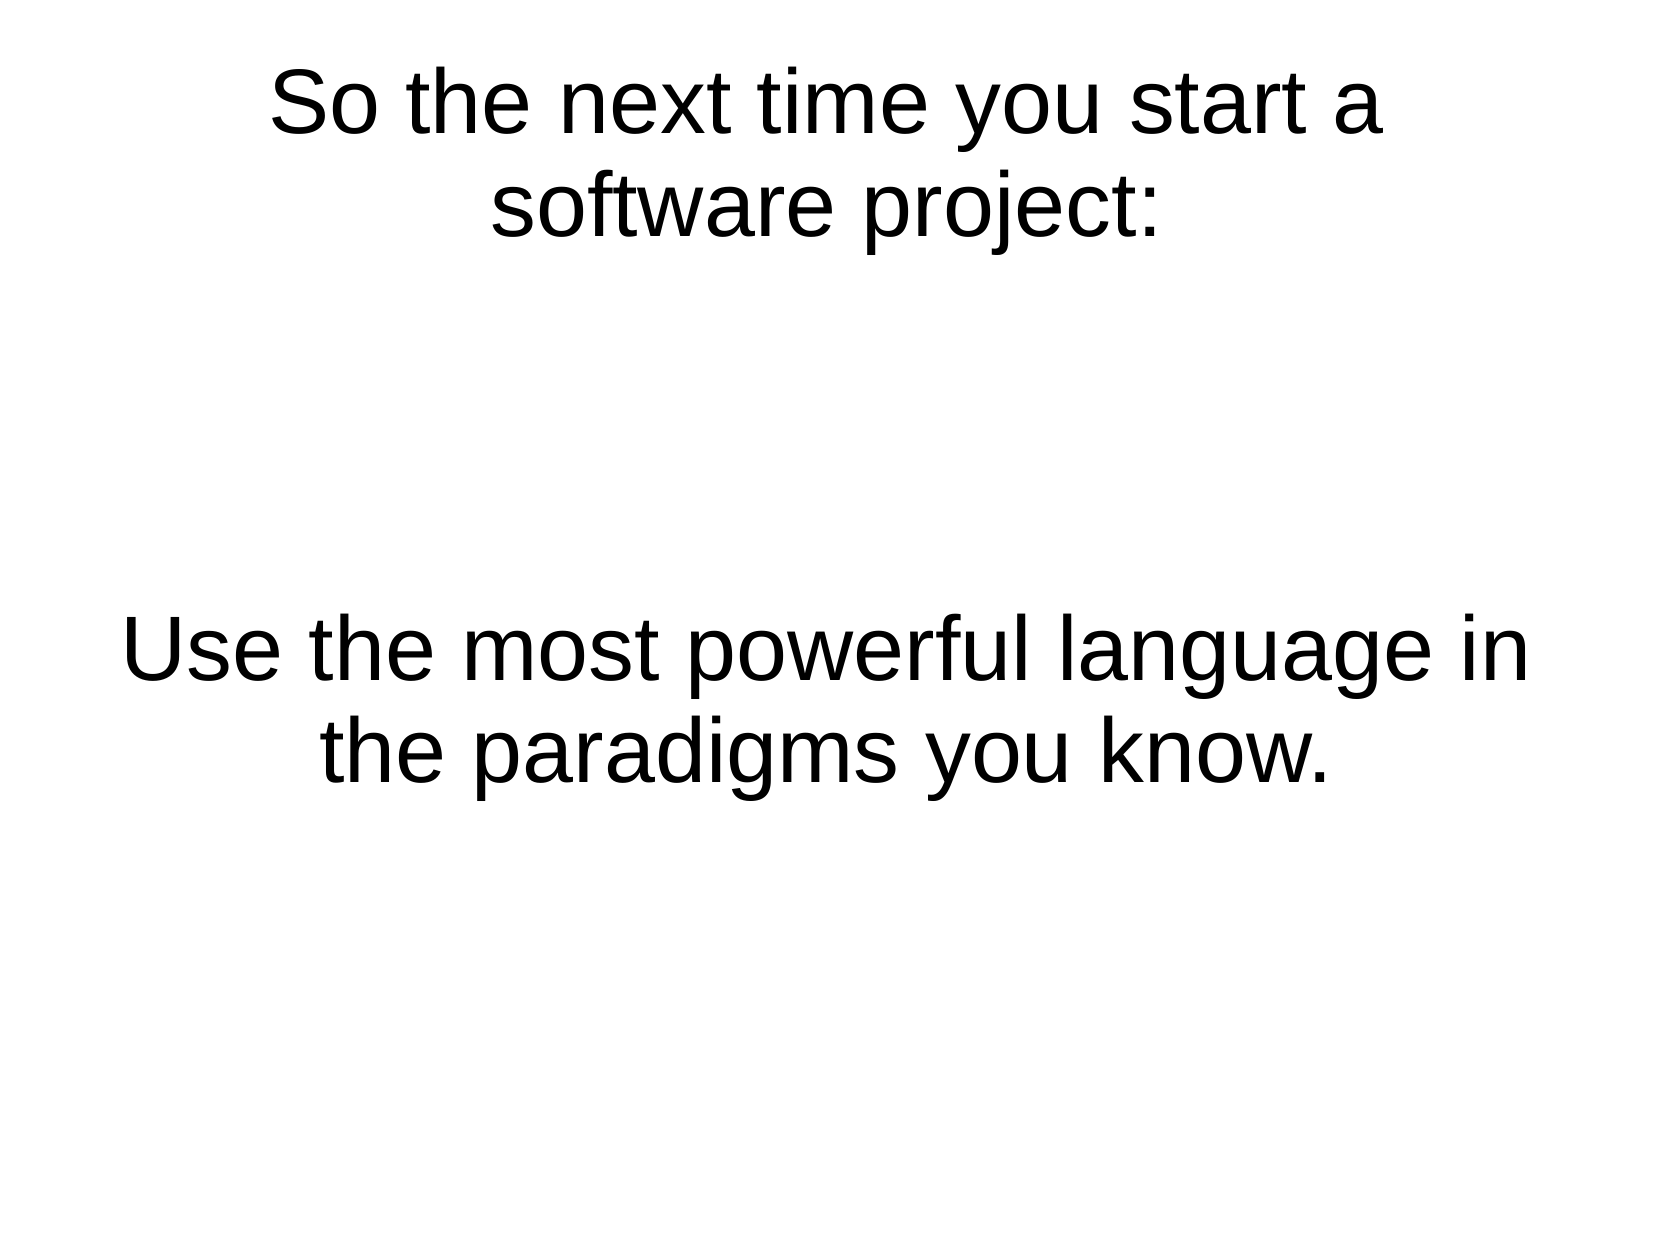

# So the next time you start a software project:
Use the most powerful language in the paradigms you know.